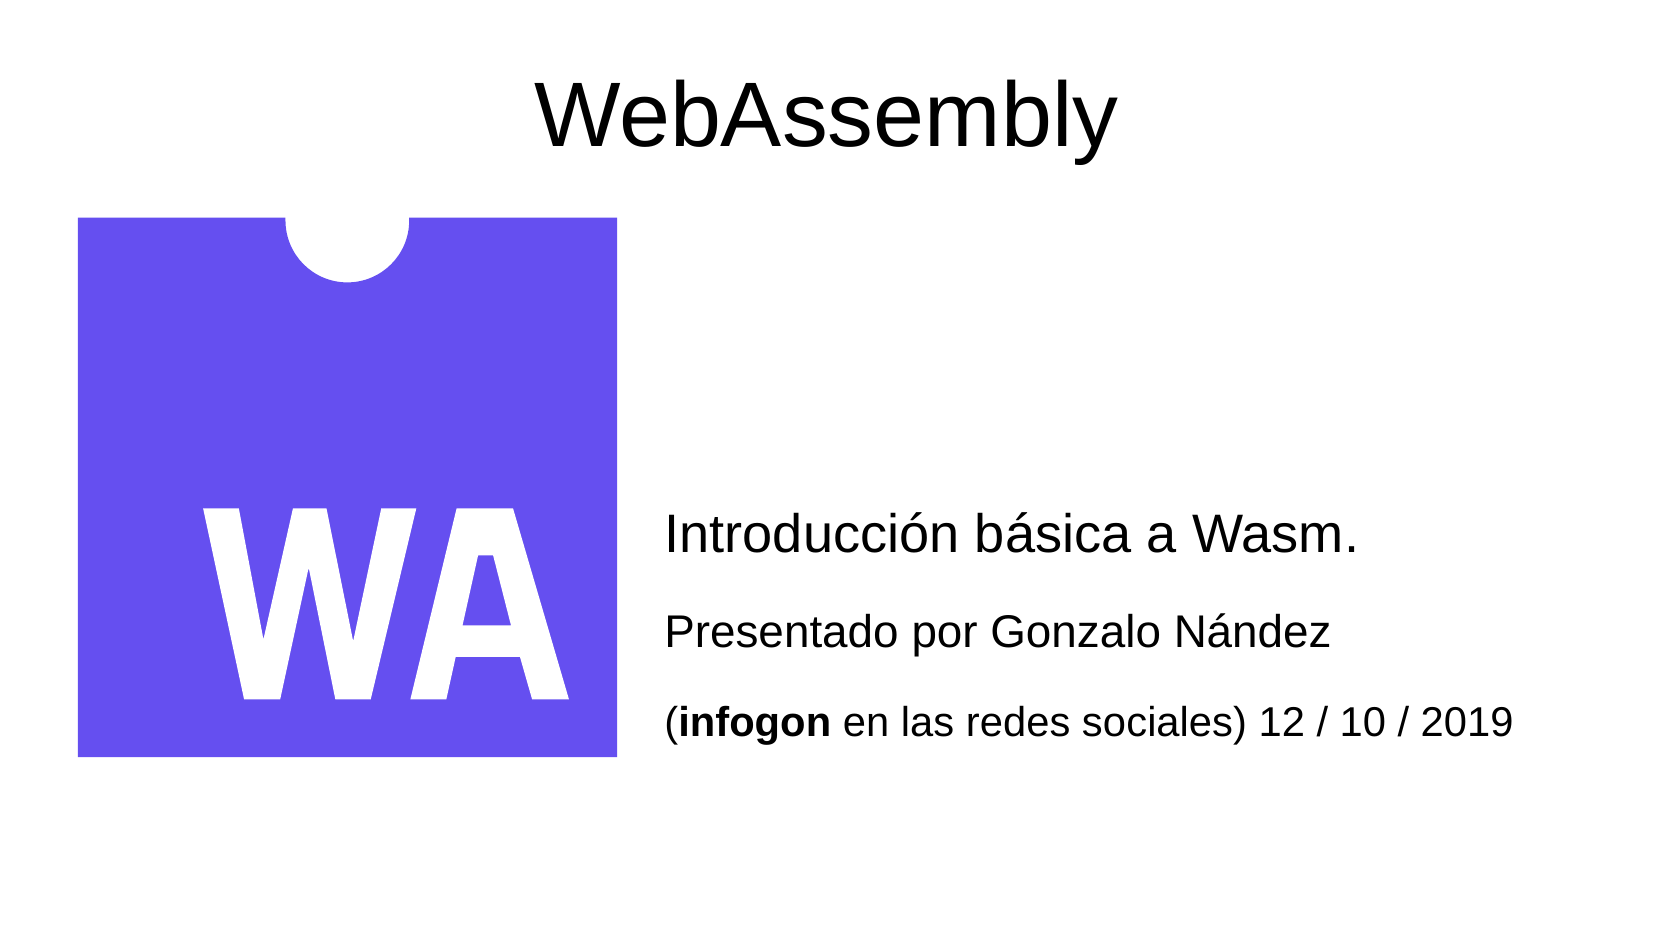

# WebAssembly
Introducción básica a Wasm.
Presentado por Gonzalo Nández
(infogon en las redes sociales) 12 / 10 / 2019